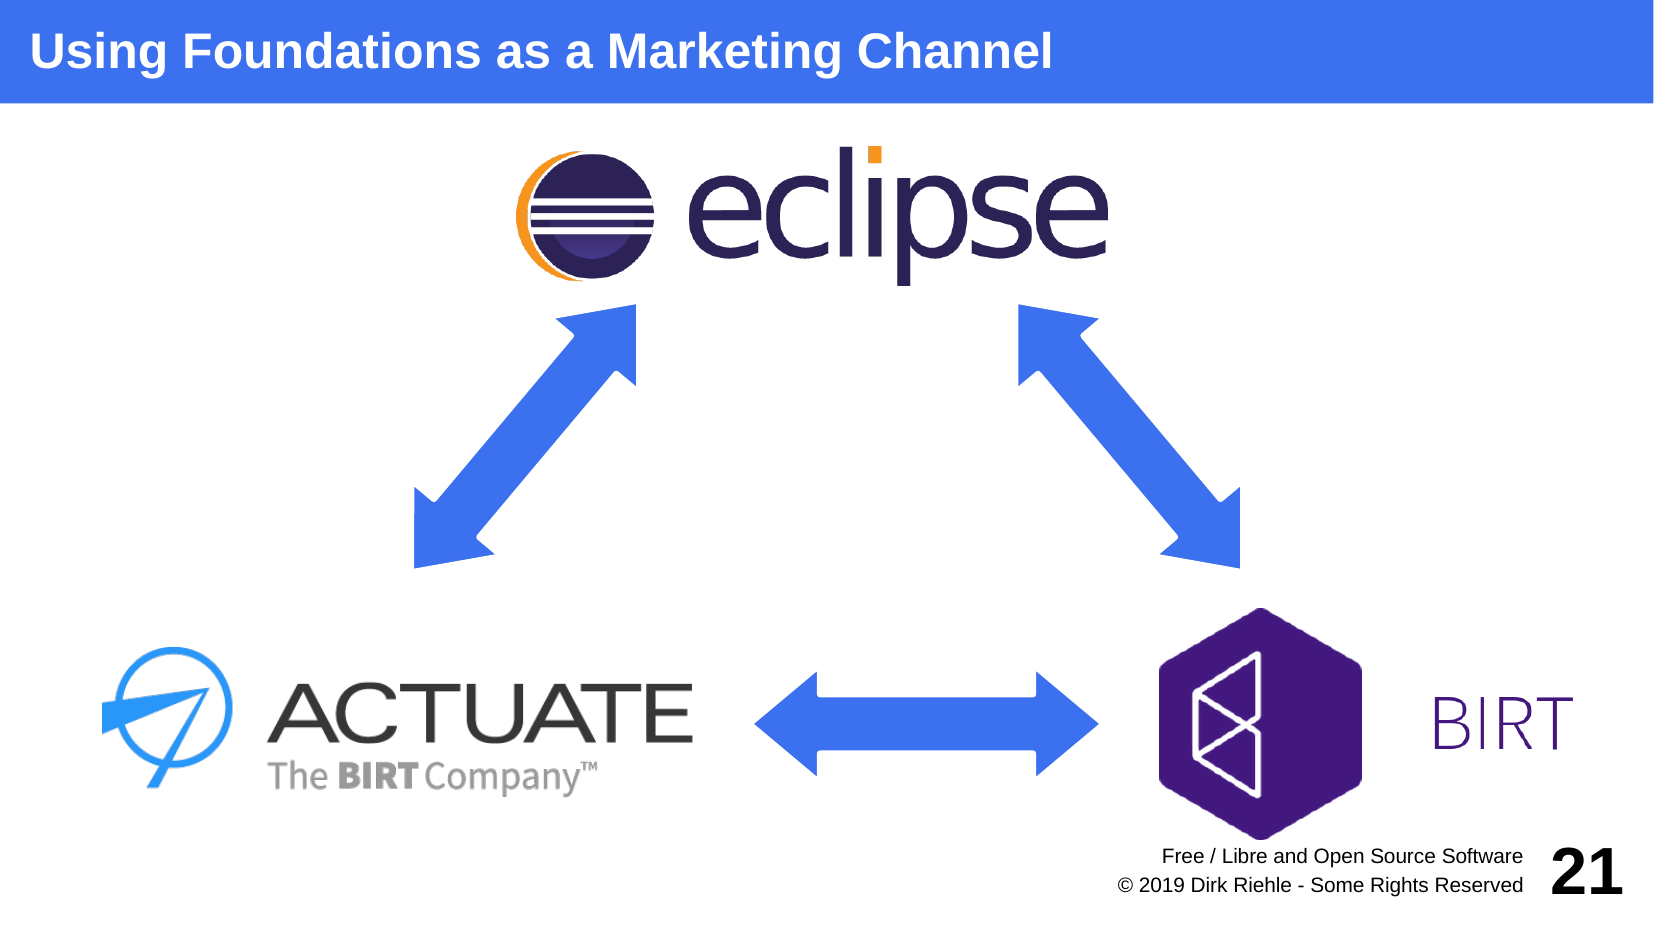

# Using Foundations as a Marketing Channel
Free / Libre and Open Source Software
21
© 2019 Dirk Riehle - Some Rights Reserved